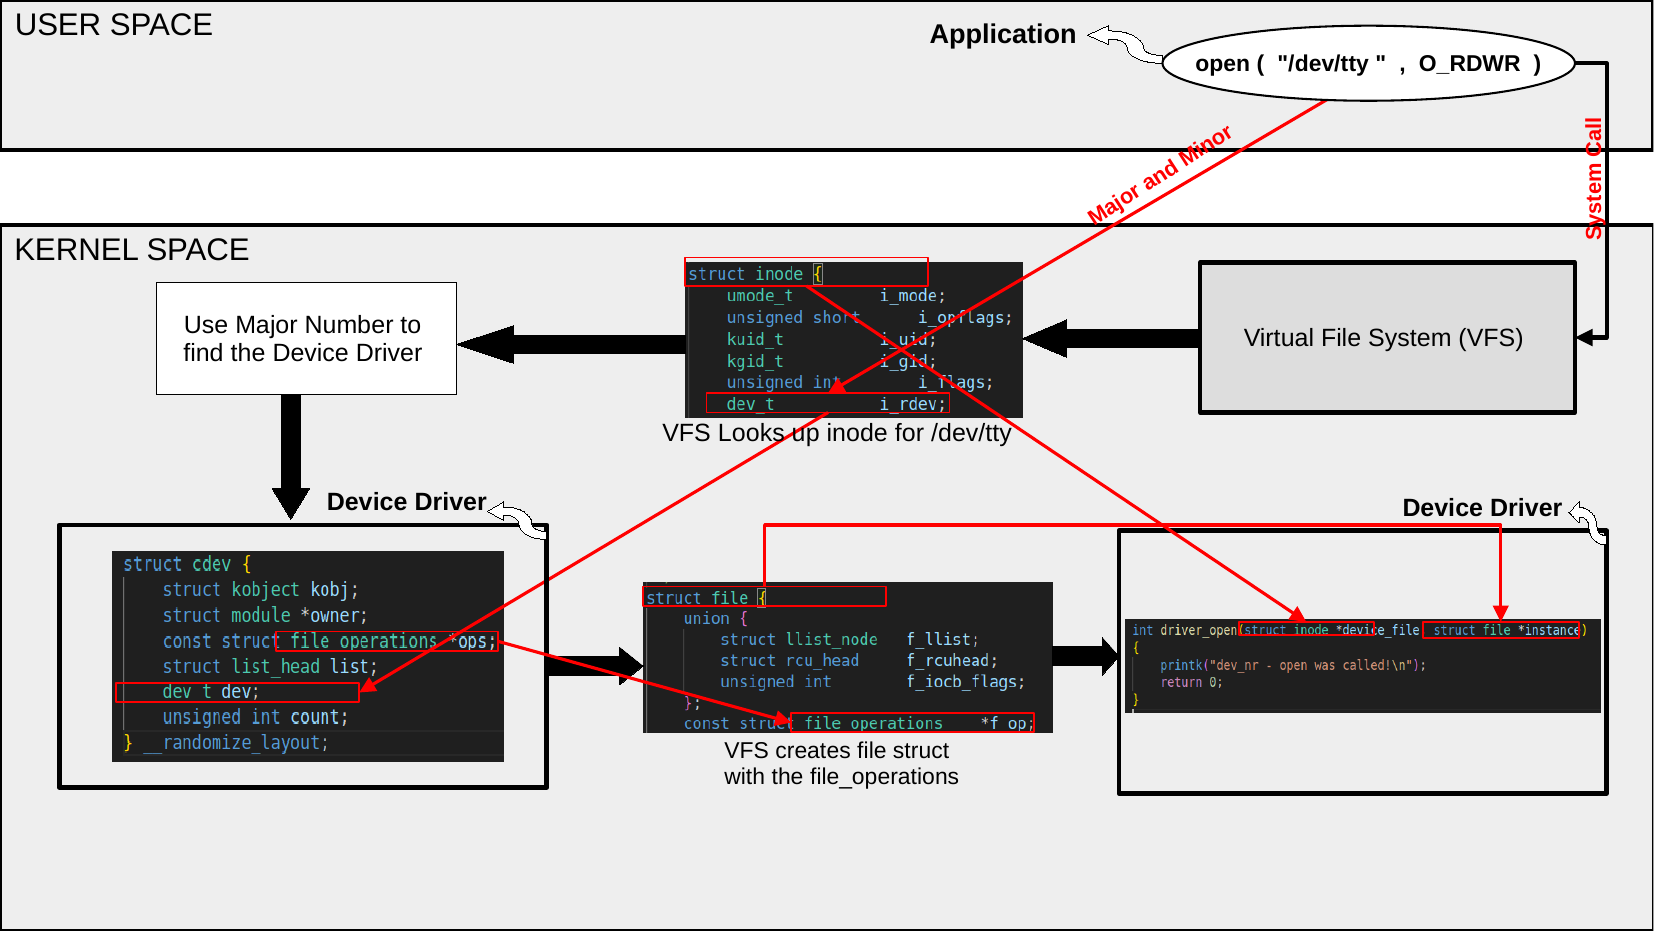

USER SPACE
Application
open ( "/dev/tty " , O_RDWR )
System Call
Major and Minor
KERNEL SPACE
Virtual File System (VFS)
Use Major Number to
find the Device Driver
VFS Looks up inode for /dev/tty
Device Driver
Device Driver
VFS creates file struct
with the file_operations
7